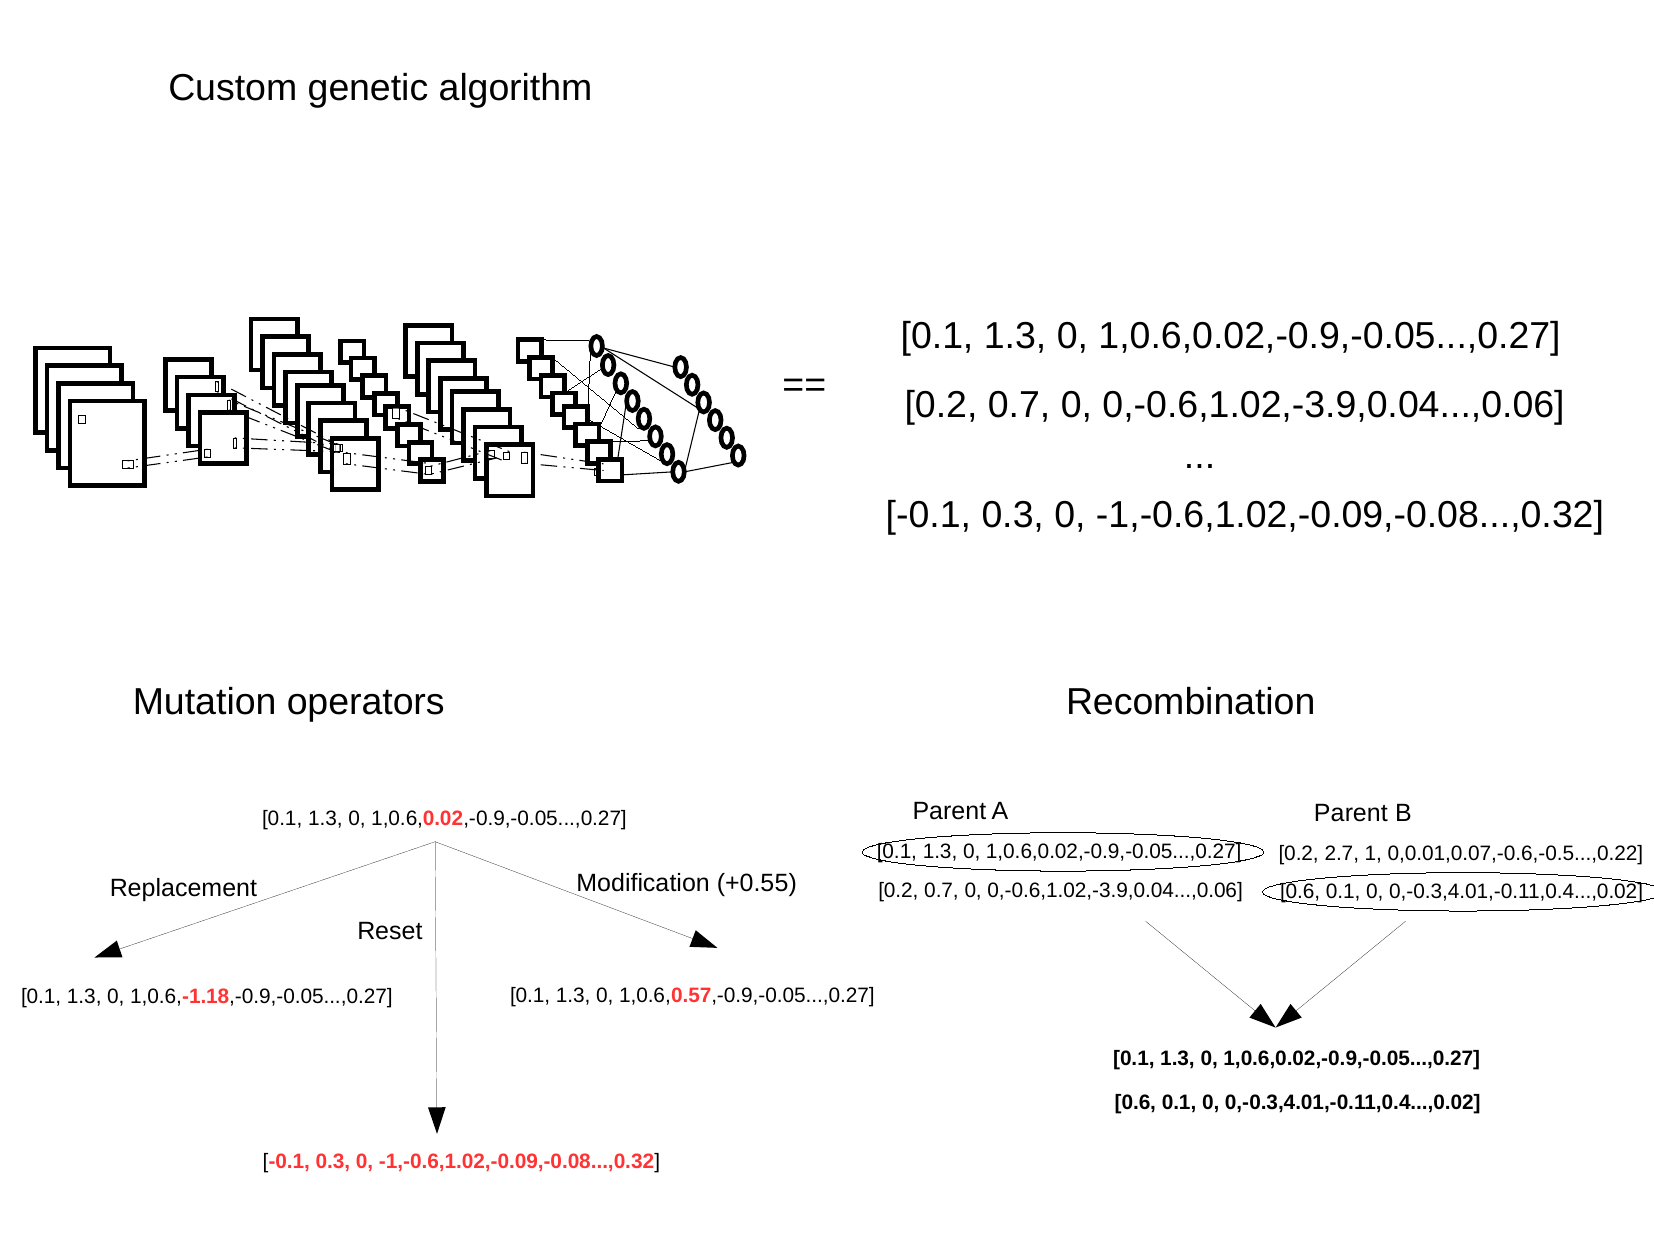

Custom genetic algorithm
[0.1, 1.3, 0, 1,0.6,0.02,-0.9,-0.05...,0.27]
==
[0.2, 0.7, 0, 0,-0.6,1.02,-3.9,0.04...,0.06]
...
[-0.1, 0.3, 0, -1,-0.6,1.02,-0.09,-0.08...,0.32]
Mutation operators
Recombination
Parent A
Parent B
[0.1, 1.3, 0, 1,0.6,0.02,-0.9,-0.05...,0.27]
[0.1, 1.3, 0, 1,0.6,0.02,-0.9,-0.05...,0.27]
[0.2, 2.7, 1, 0,0.01,0.07,-0.6,-0.5...,0.22]
Modification (+0.55)
Replacement
[0.2, 0.7, 0, 0,-0.6,1.02,-3.9,0.04...,0.06]
[0.6, 0.1, 0, 0,-0.3,4.01,-0.11,0.4...,0.02]
Reset
[0.1, 1.3, 0, 1,0.6,0.57,-0.9,-0.05...,0.27]
[0.1, 1.3, 0, 1,0.6,-1.18,-0.9,-0.05...,0.27]
[0.1, 1.3, 0, 1,0.6,0.02,-0.9,-0.05...,0.27]
[0.6, 0.1, 0, 0,-0.3,4.01,-0.11,0.4...,0.02]
[-0.1, 0.3, 0, -1,-0.6,1.02,-0.09,-0.08...,0.32]